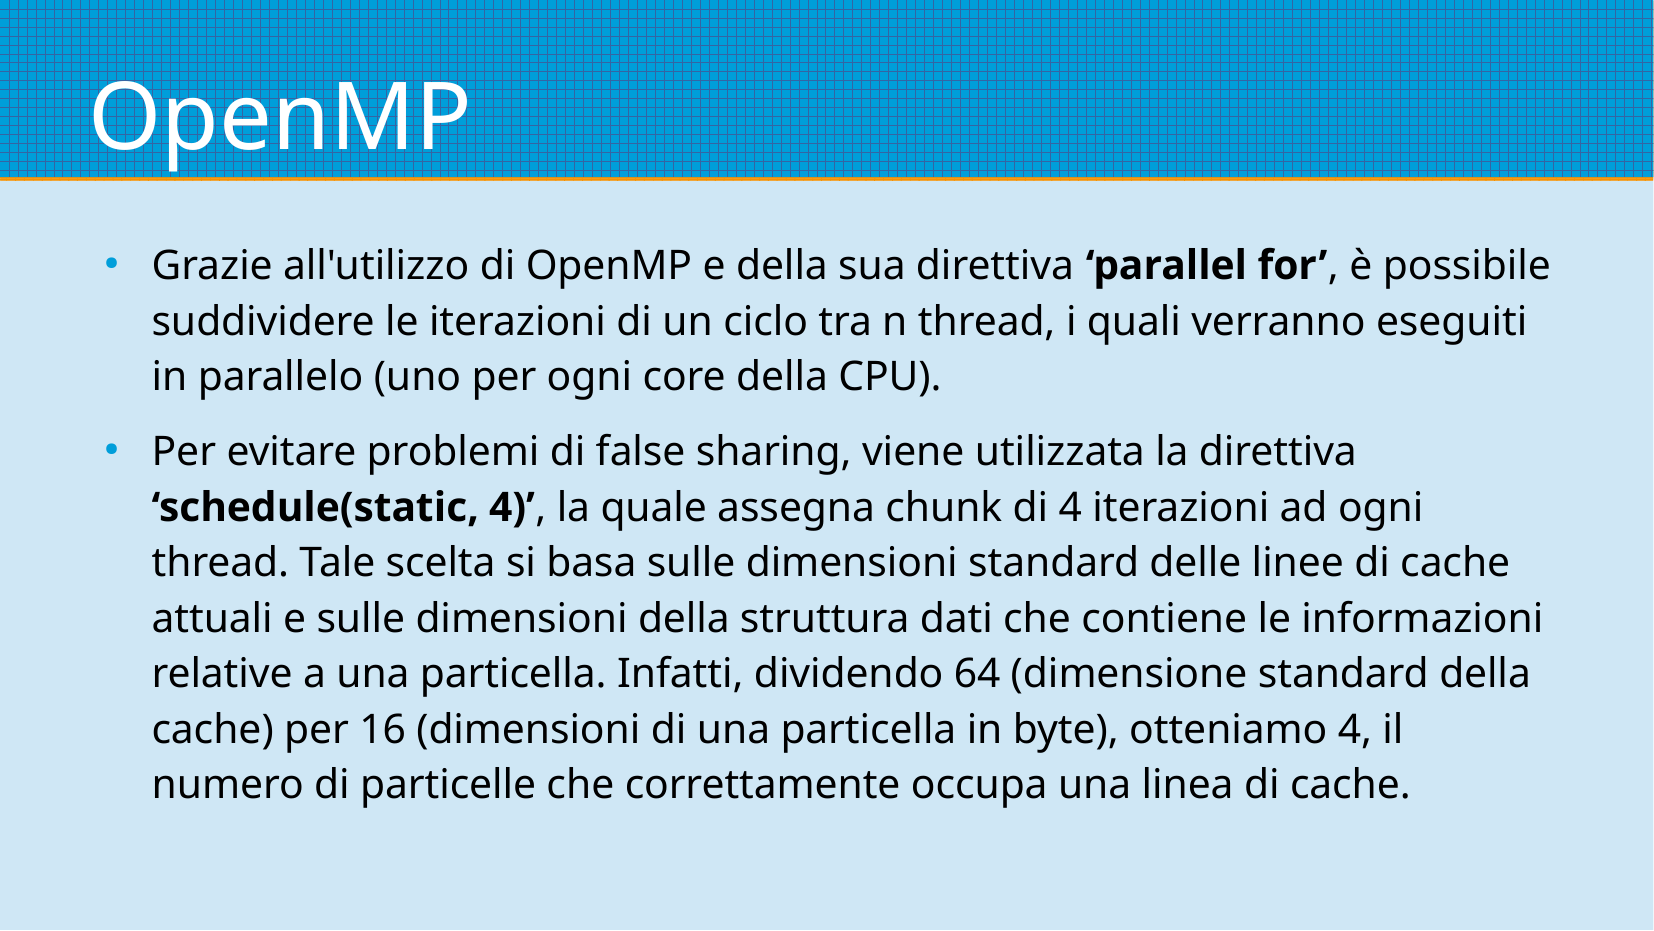

# OpenMP
Grazie all'utilizzo di OpenMP e della sua direttiva ‘parallel for’, è possibile suddividere le iterazioni di un ciclo tra n thread, i quali verranno eseguiti in parallelo (uno per ogni core della CPU).
Per evitare problemi di false sharing, viene utilizzata la direttiva ‘schedule(static, 4)’, la quale assegna chunk di 4 iterazioni ad ogni thread. Tale scelta si basa sulle dimensioni standard delle linee di cache attuali e sulle dimensioni della struttura dati che contiene le informazioni relative a una particella. Infatti, dividendo 64 (dimensione standard della cache) per 16 (dimensioni di una particella in byte), otteniamo 4, il numero di particelle che correttamente occupa una linea di cache.